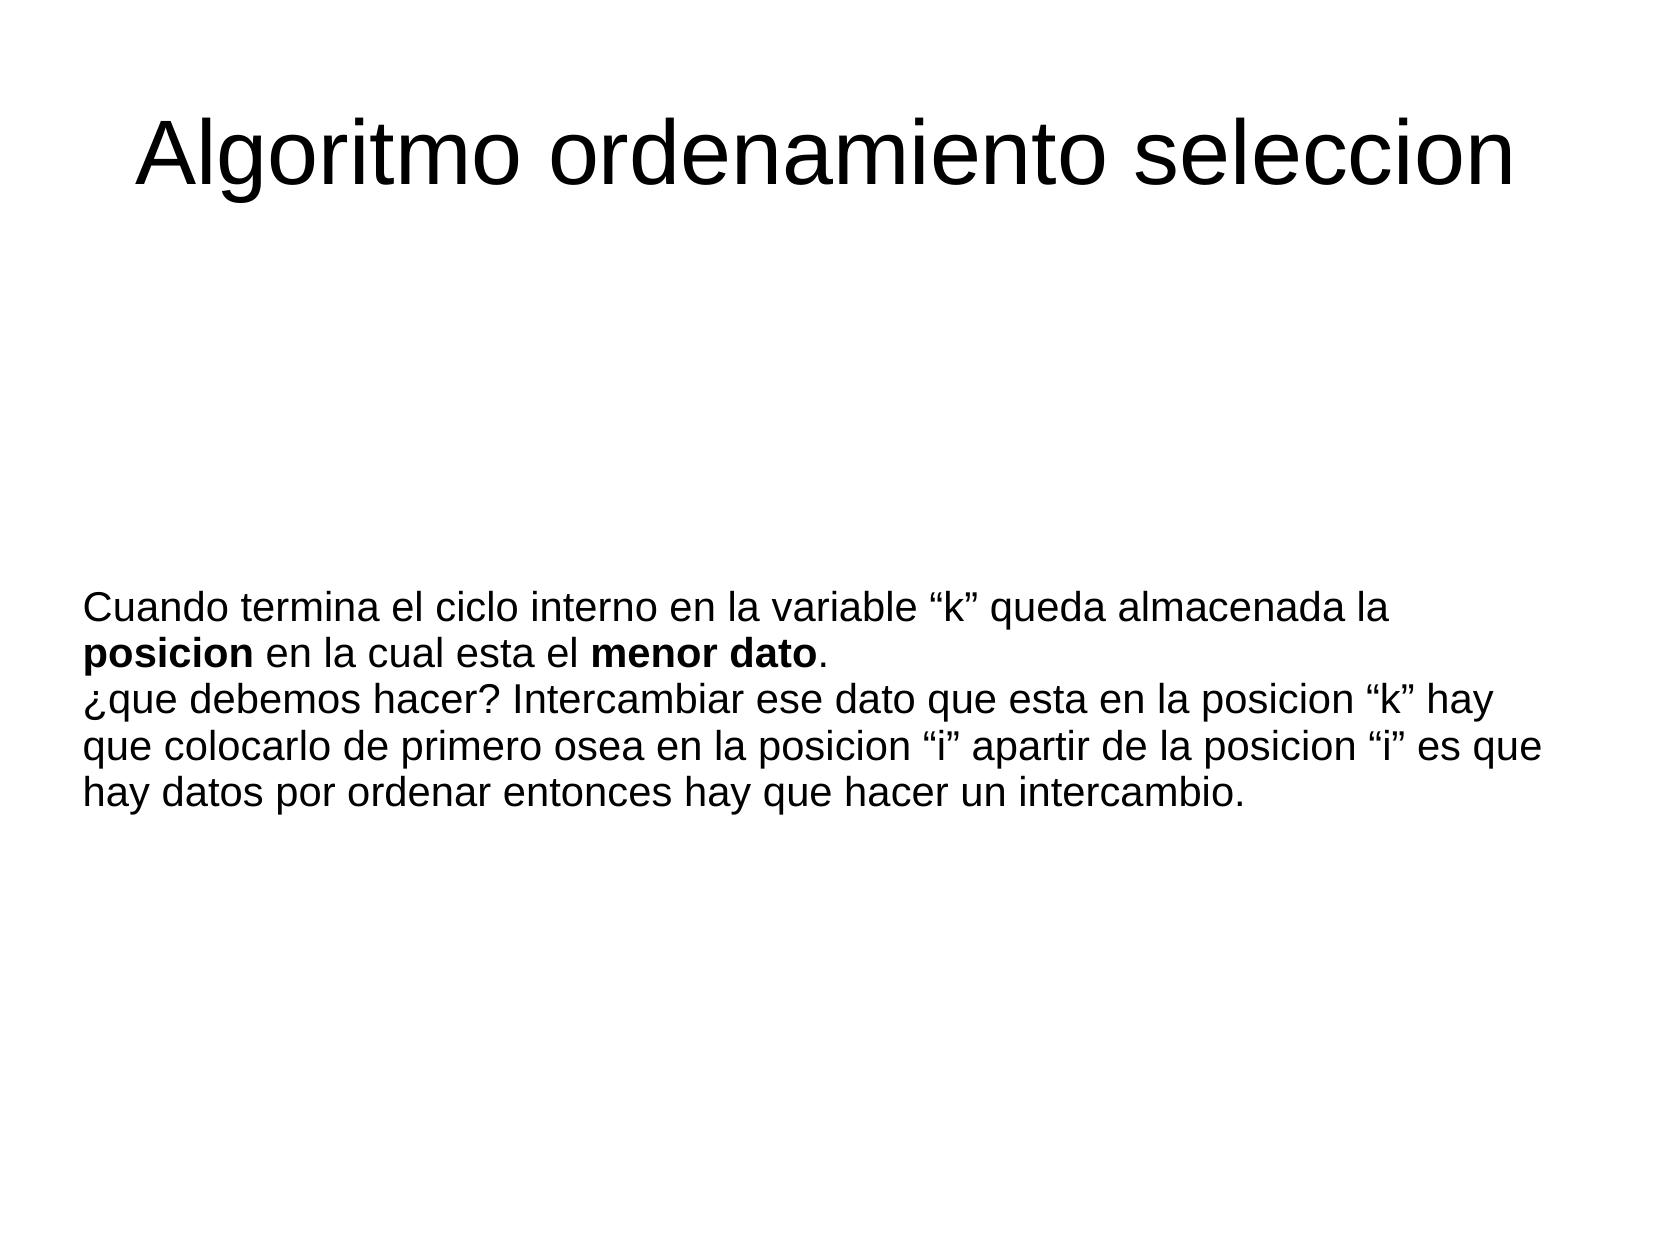

# Algoritmo ordenamiento seleccion
Cuando termina el ciclo interno en la variable “k” queda almacenada la posicion en la cual esta el menor dato.
¿que debemos hacer? Intercambiar ese dato que esta en la posicion “k” hay que colocarlo de primero osea en la posicion “i” apartir de la posicion “i” es que hay datos por ordenar entonces hay que hacer un intercambio.